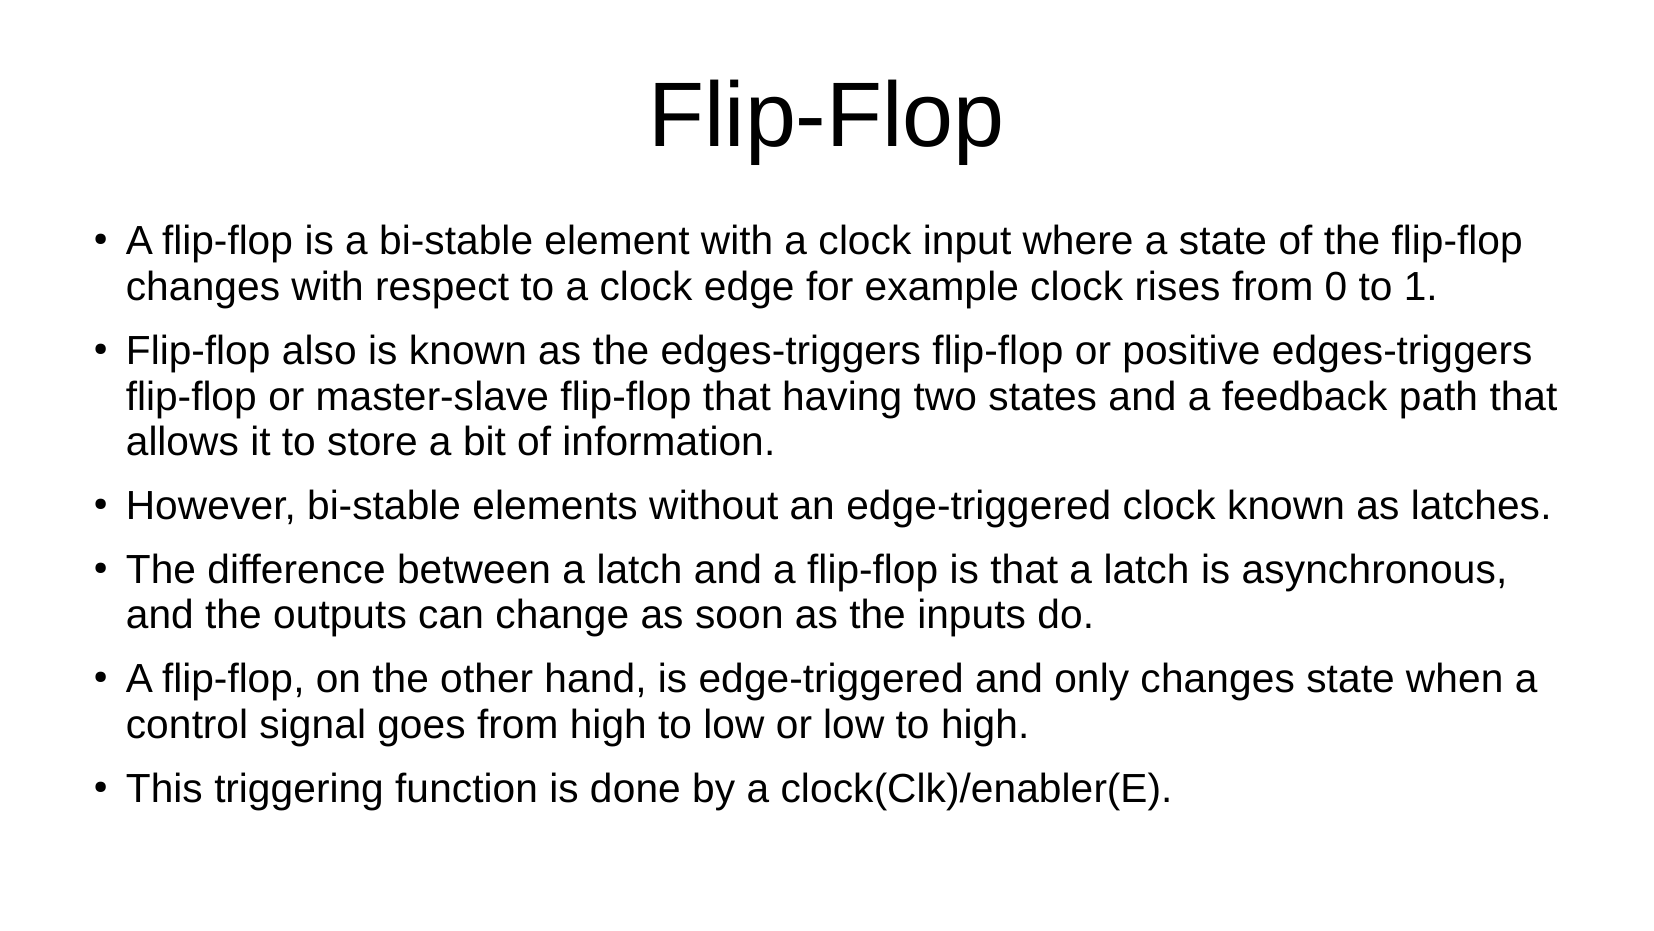

# Flip-Flop
A flip-flop is a bi-stable element with a clock input where a state of the flip-flop changes with respect to a clock edge for example clock rises from 0 to 1.
Flip-flop also is known as the edges-triggers flip-flop or positive edges-triggers flip-flop or master-slave flip-flop that having two states and a feedback path that allows it to store a bit of information.
However, bi-stable elements without an edge-triggered clock known as latches.
The difference between a latch and a flip-flop is that a latch is asynchronous, and the outputs can change as soon as the inputs do.
A flip-flop, on the other hand, is edge-triggered and only changes state when a control signal goes from high to low or low to high.
This triggering function is done by a clock(Clk)/enabler(E).